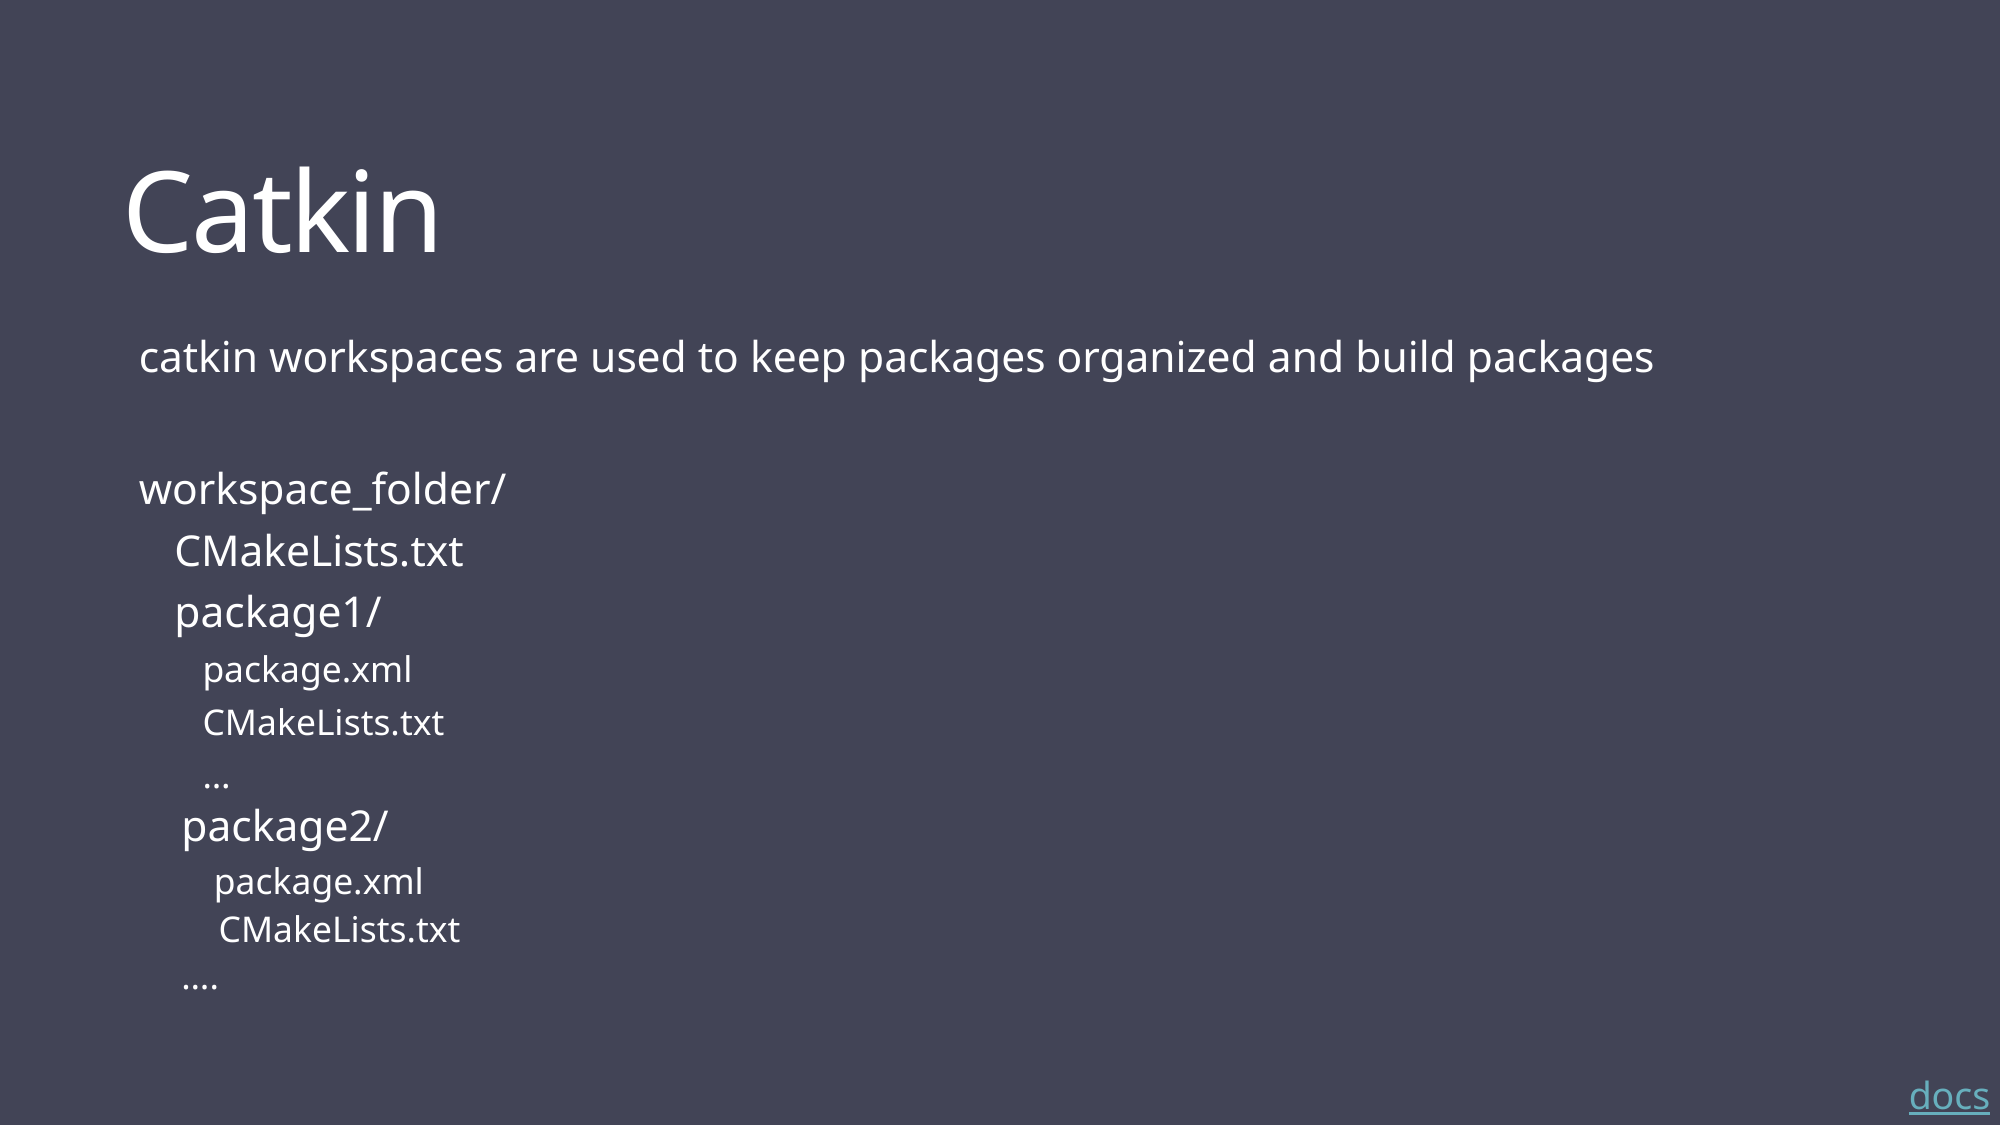

# Catkin
catkin workspaces are used to keep packages organized and build packages
workspace_folder/
CMakeLists.txt
package1/
package.xml
CMakeLists.txt
…
 package2/
 package.xml
 CMakeLists.txt
 ….
docs